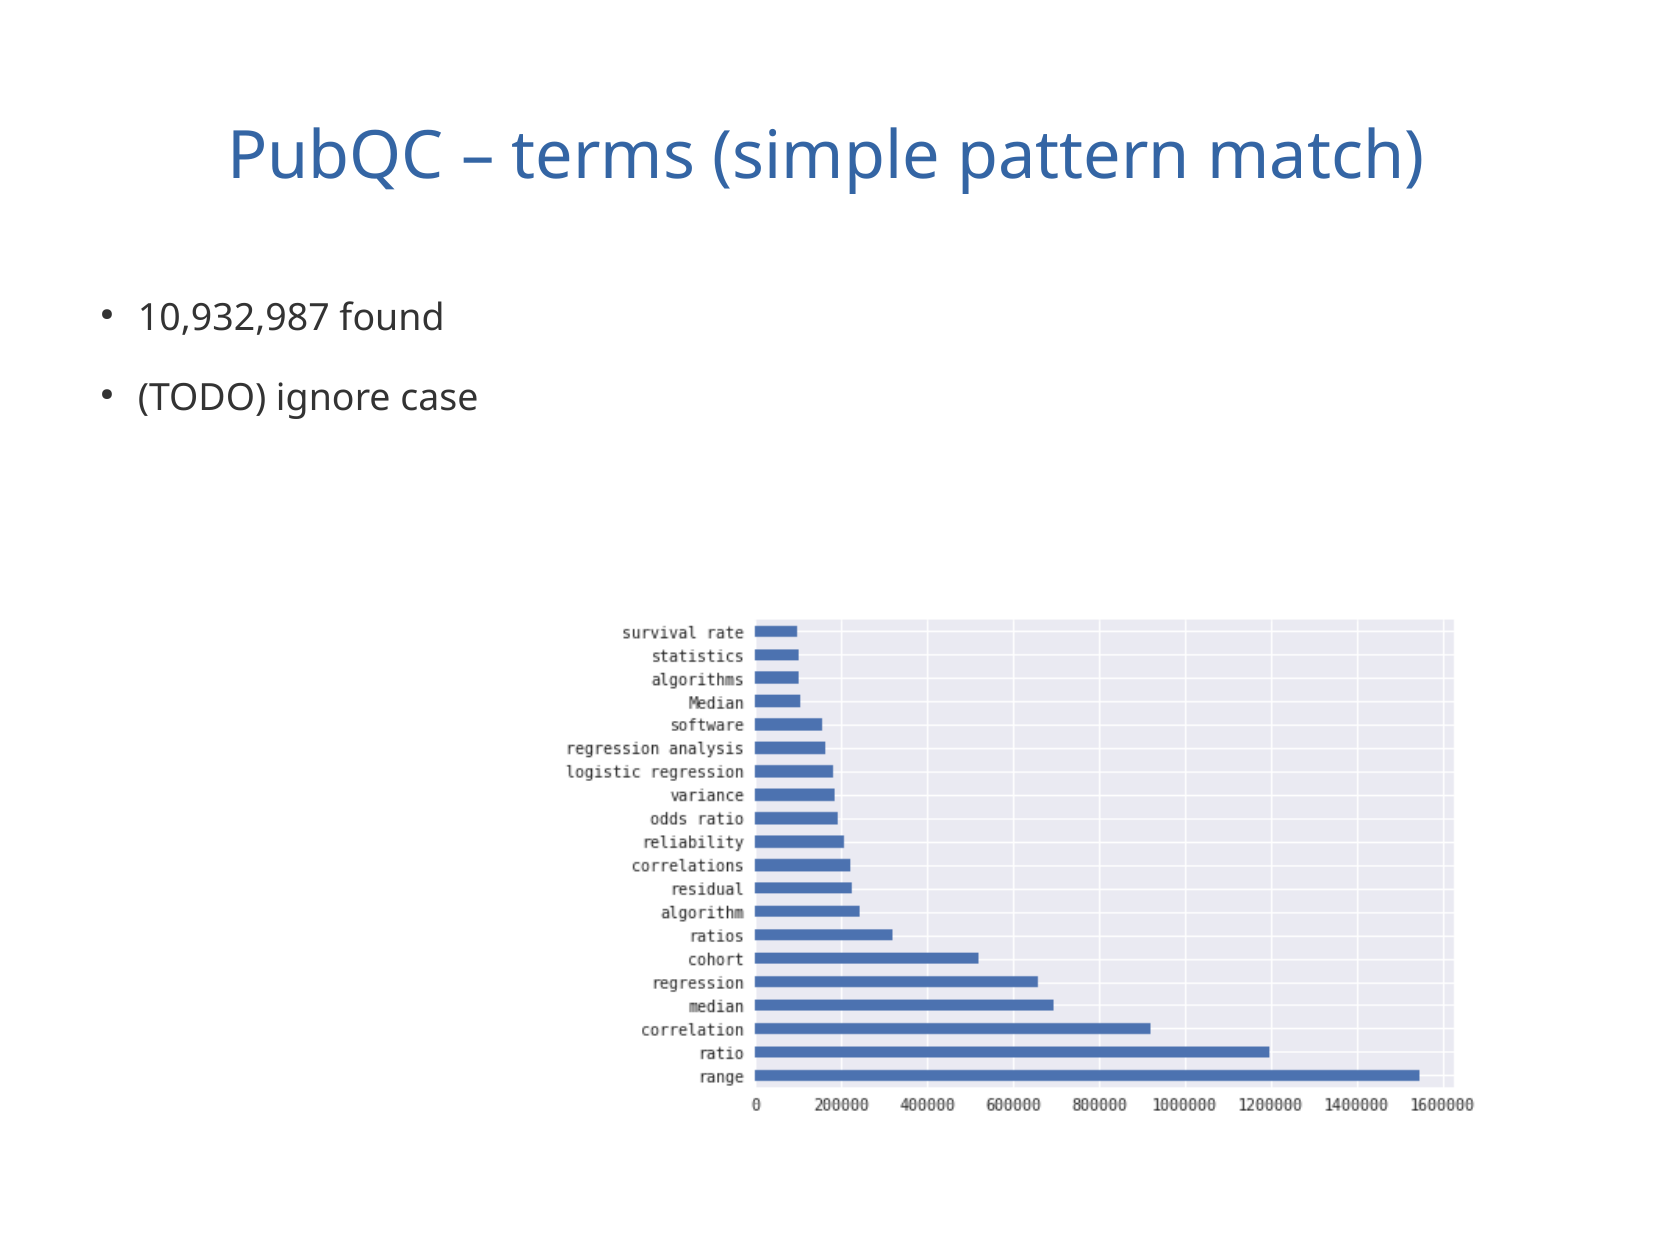

# PubQC – terms (simple pattern match)
10,932,987 found
(TODO) ignore case